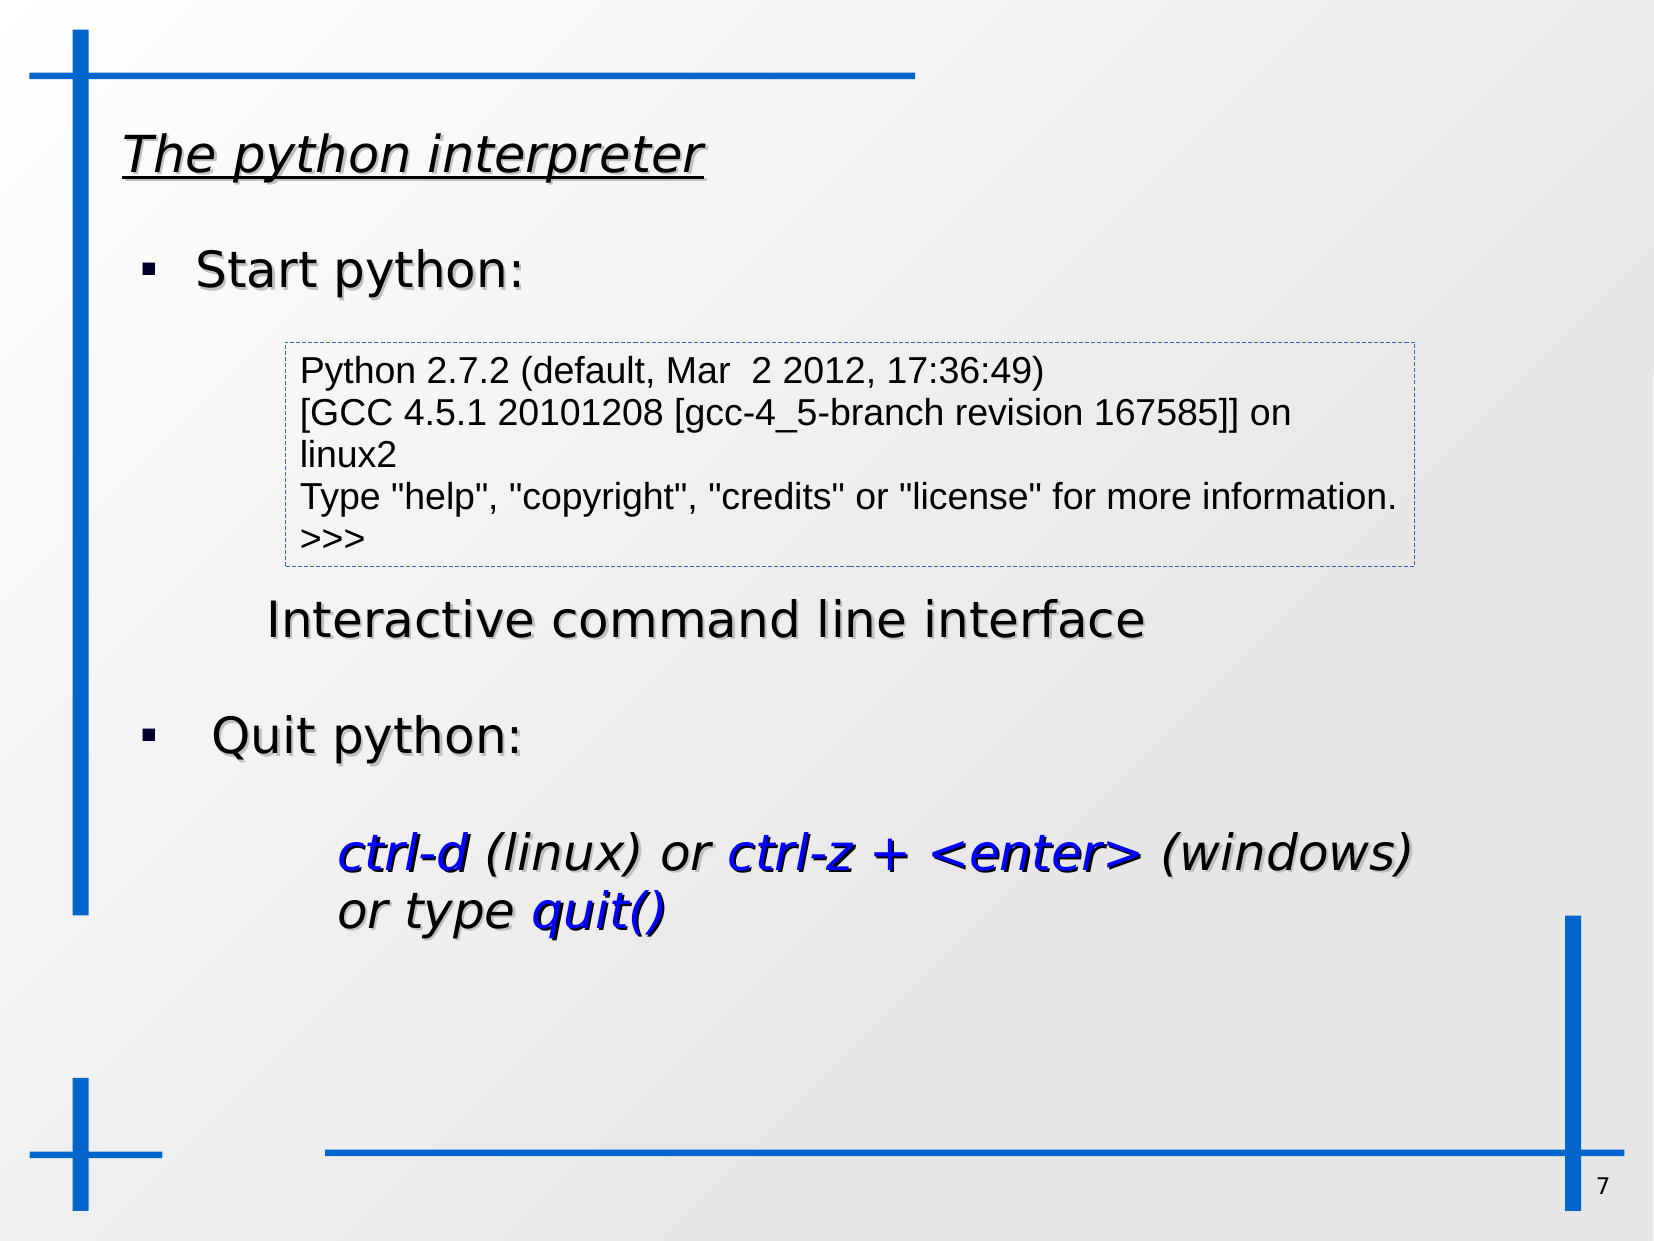

# The python interpreter
Start python:
Interactive command line interface
 Quit python:
ctrl-d (linux) or ctrl-z + <enter> (windows)
or type quit()
Python 2.7.2 (default, Mar 2 2012, 17:36:49)
[GCC 4.5.1 20101208 [gcc-4_5-branch revision 167585]] on linux2
Type "help", "copyright", "credits" or "license" for more information.
>>>